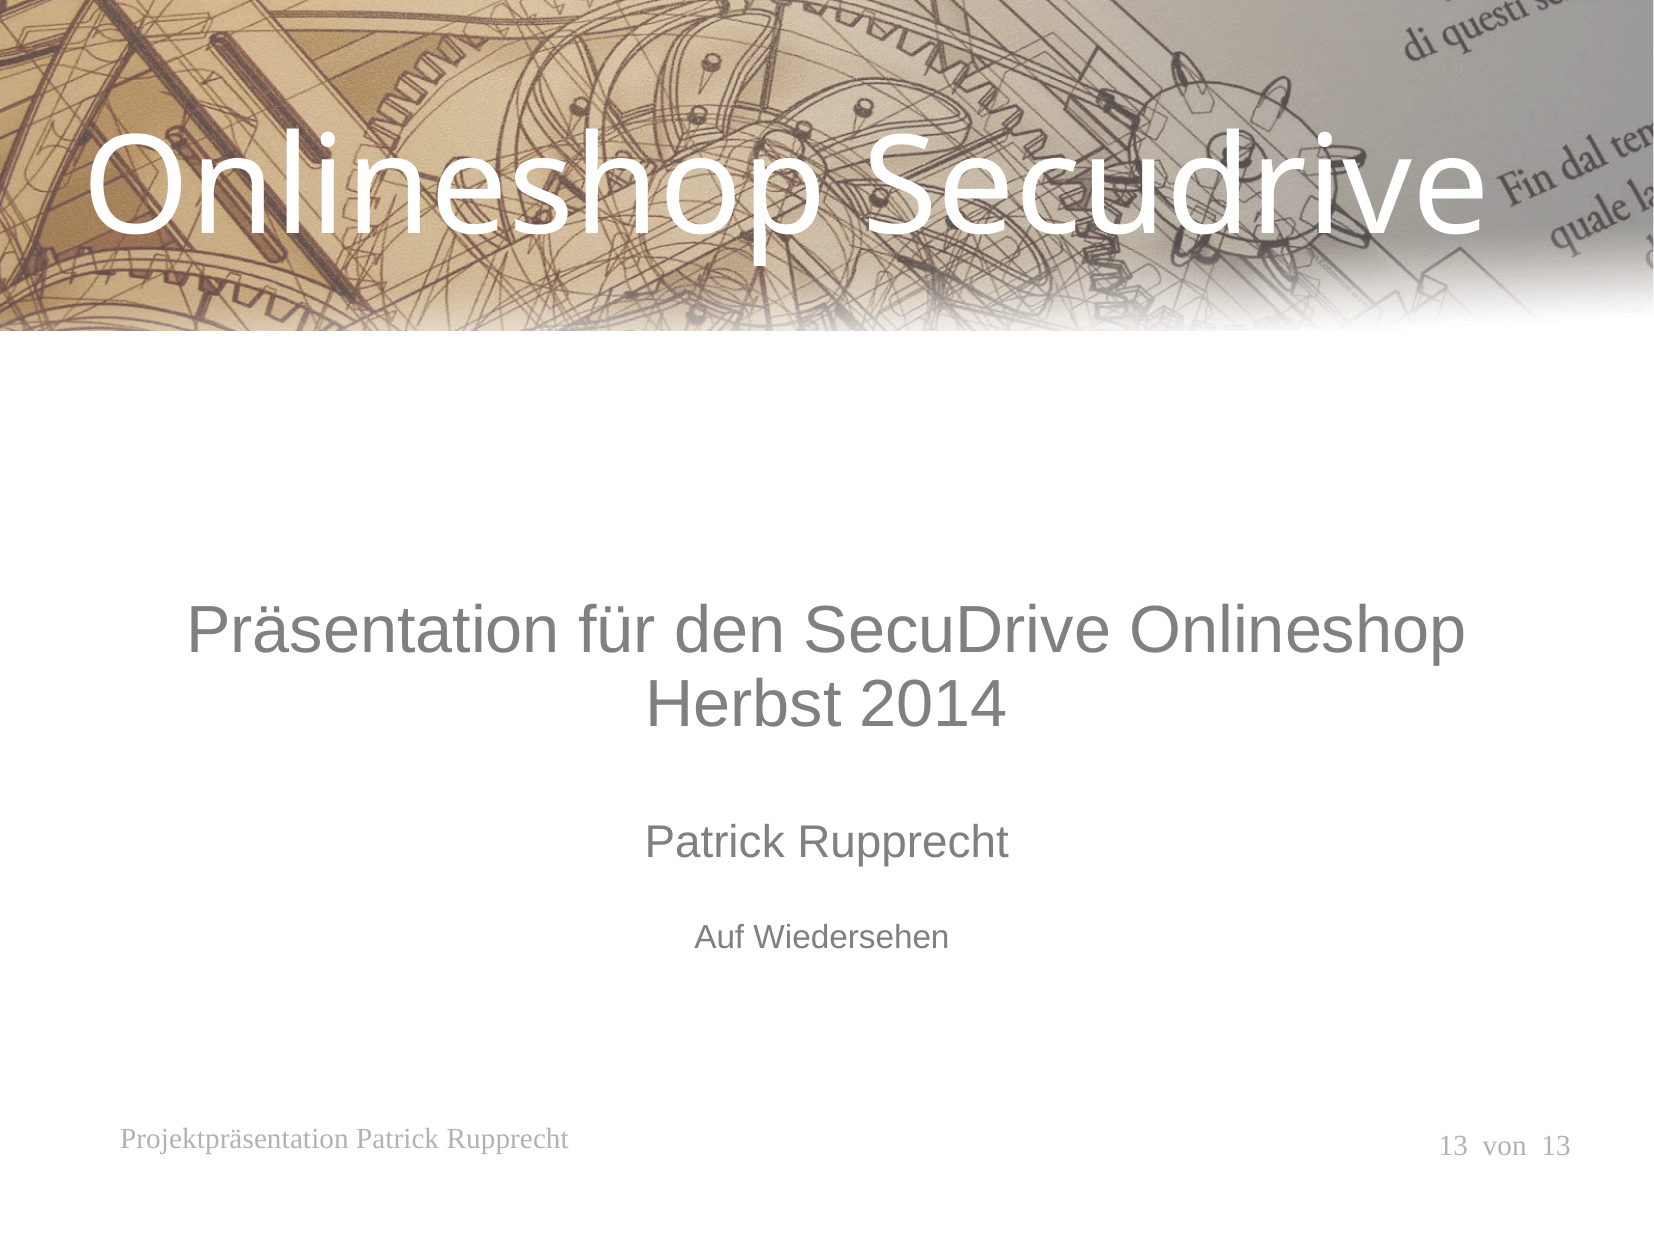

# Onlineshop Secudrive
Präsentation für den SecuDrive Onlineshop
Herbst 2014
Patrick Rupprecht
Auf Wiedersehen
Projektpräsentation Patrick Rupprecht
13